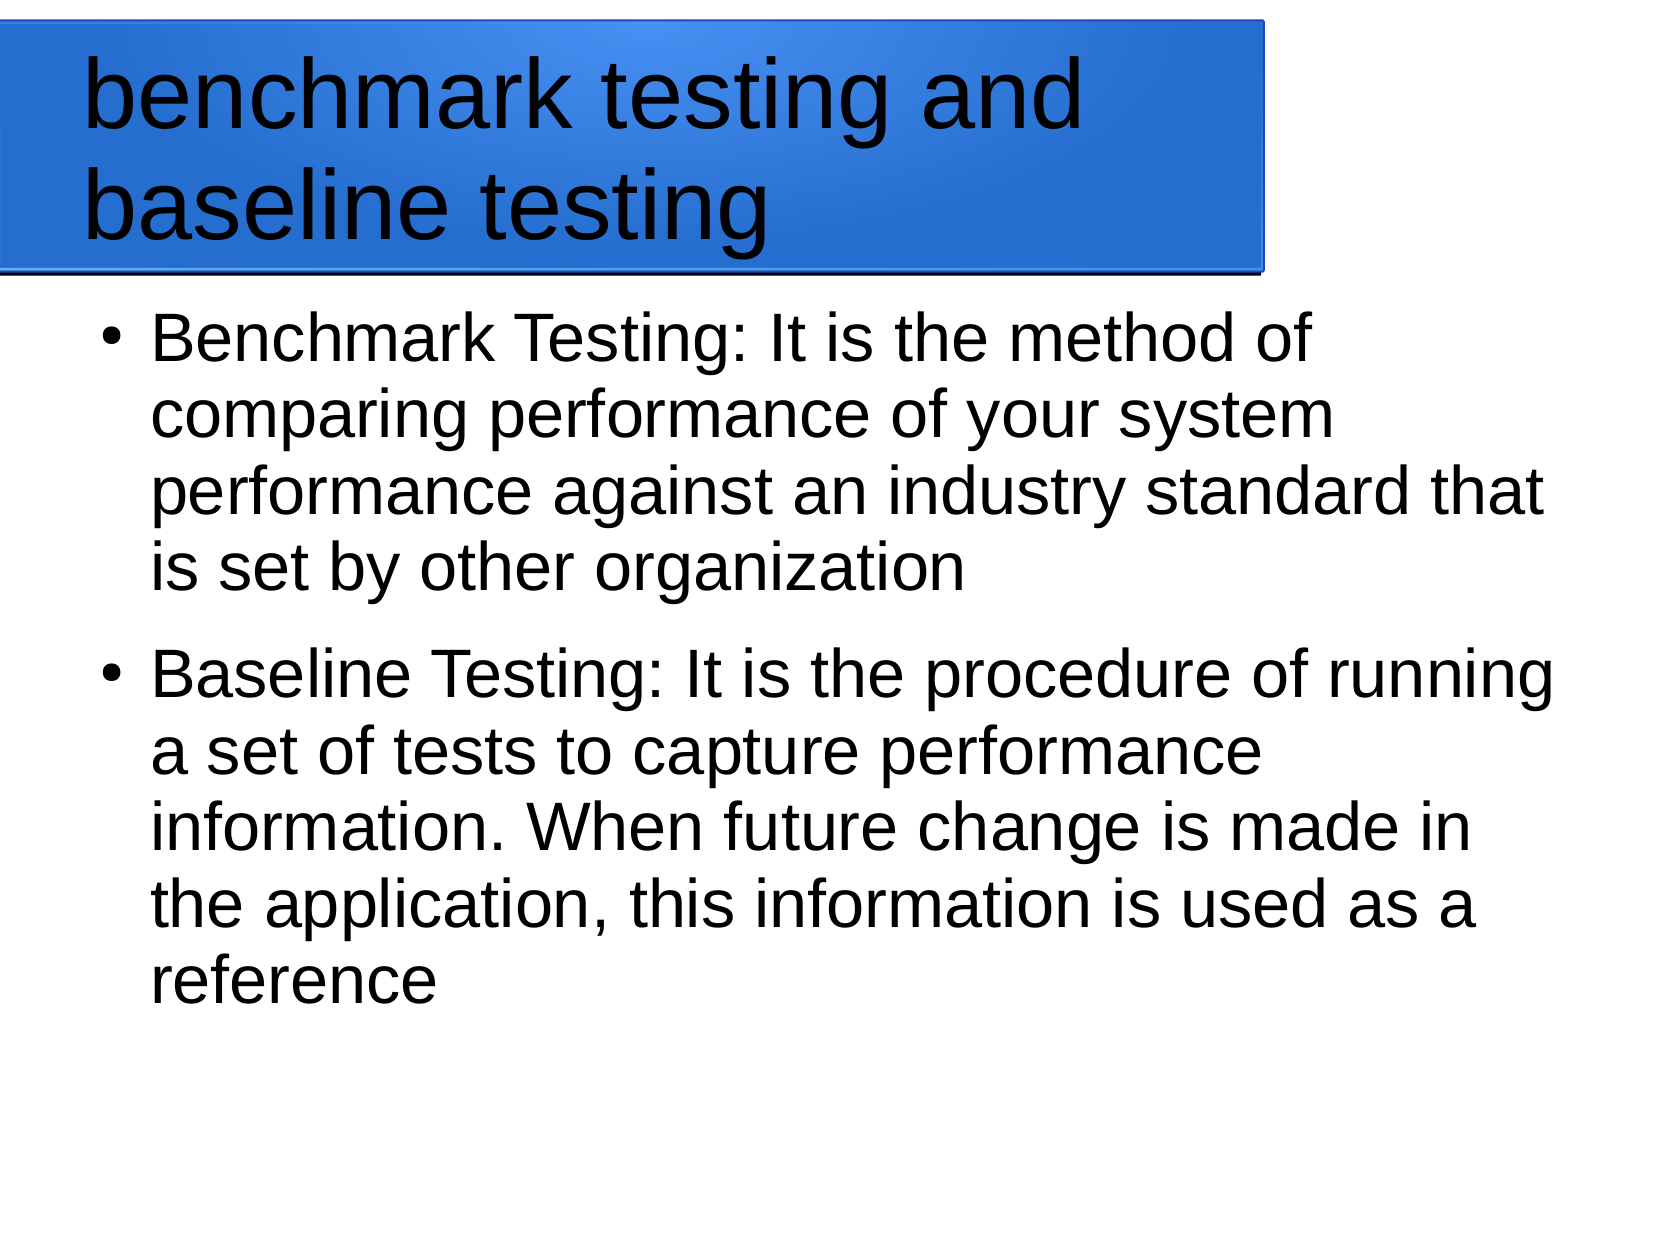

# benchmark testing and baseline testing
Benchmark Testing: It is the method of comparing performance of your system performance against an industry standard that is set by other organization
Baseline Testing: It is the procedure of running a set of tests to capture performance information. When future change is made in the application, this information is used as a reference